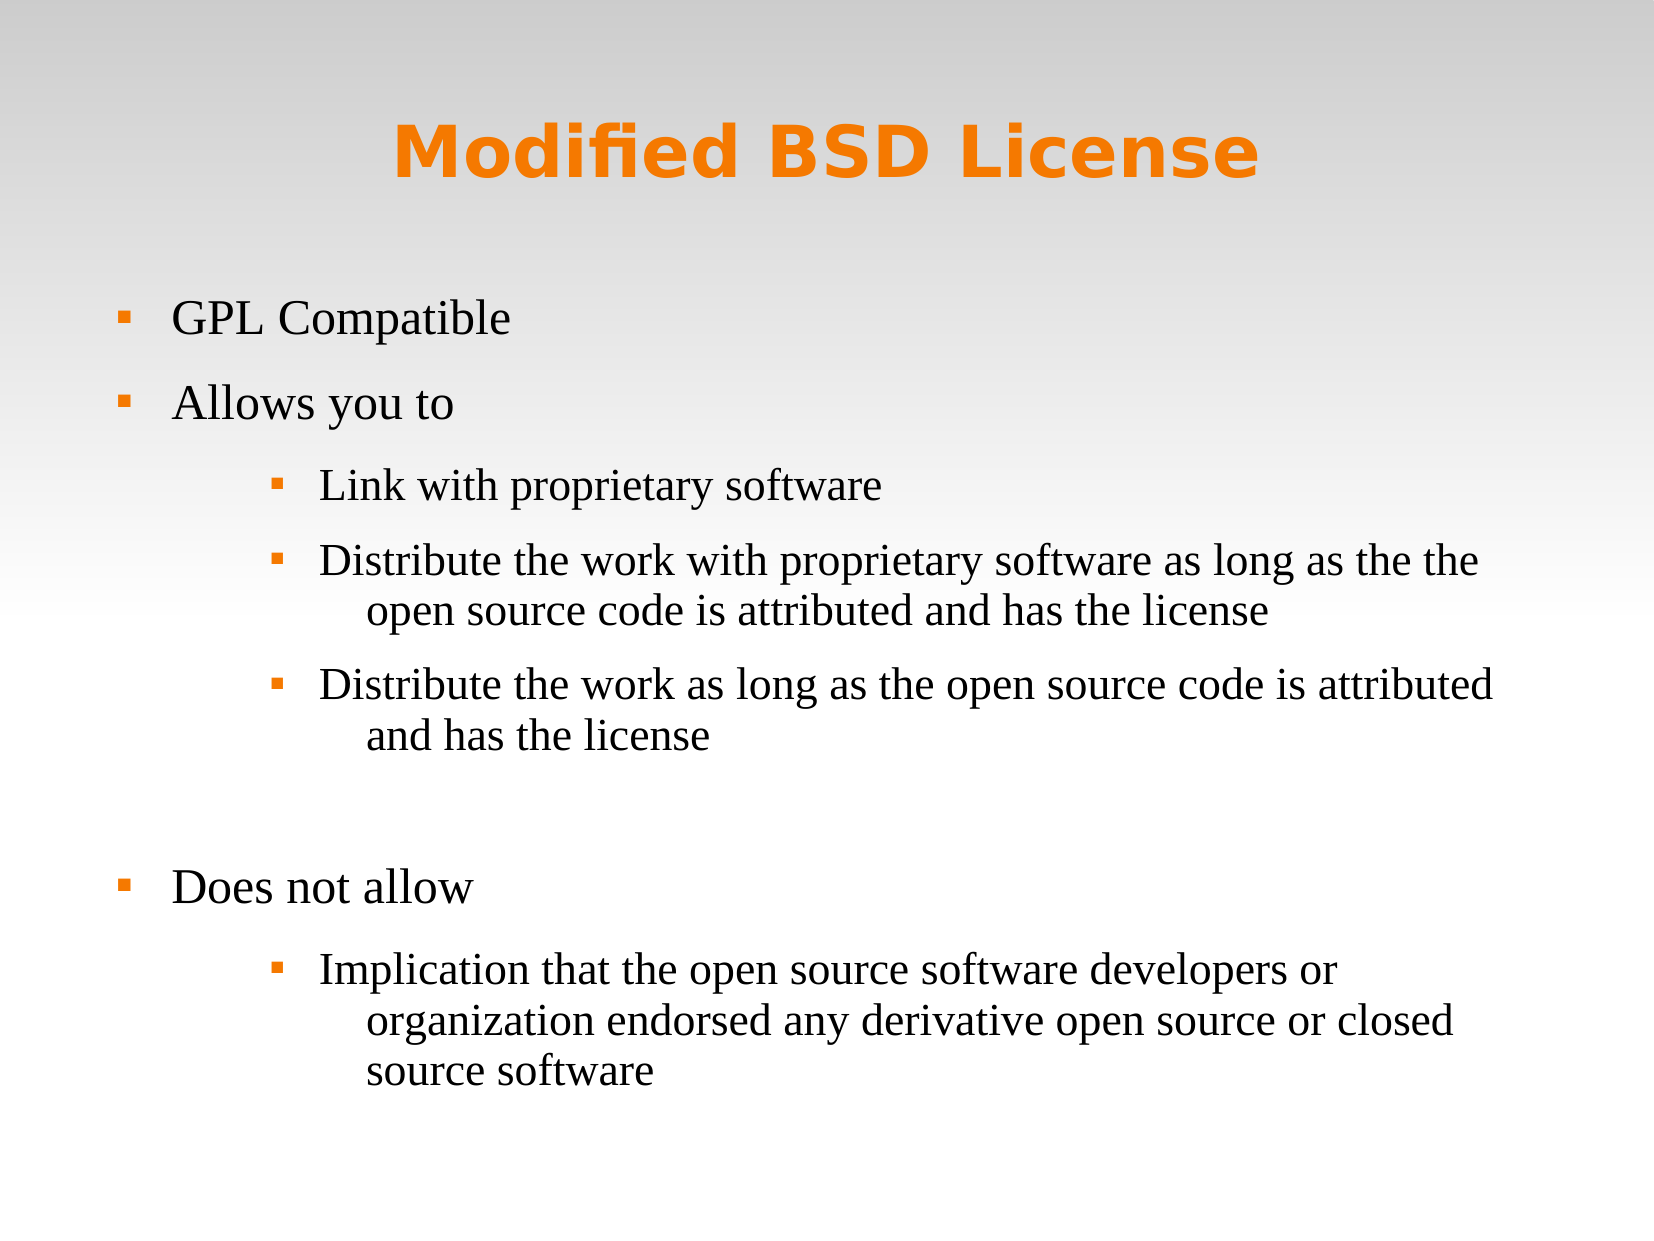

# Modified BSD License
GPL Compatible
Allows you to
Link with proprietary software
Distribute the work with proprietary software as long as the the open source code is attributed and has the license
Distribute the work as long as the open source code is attributed and has the license
Does not allow
Implication that the open source software developers or organization endorsed any derivative open source or closed source software